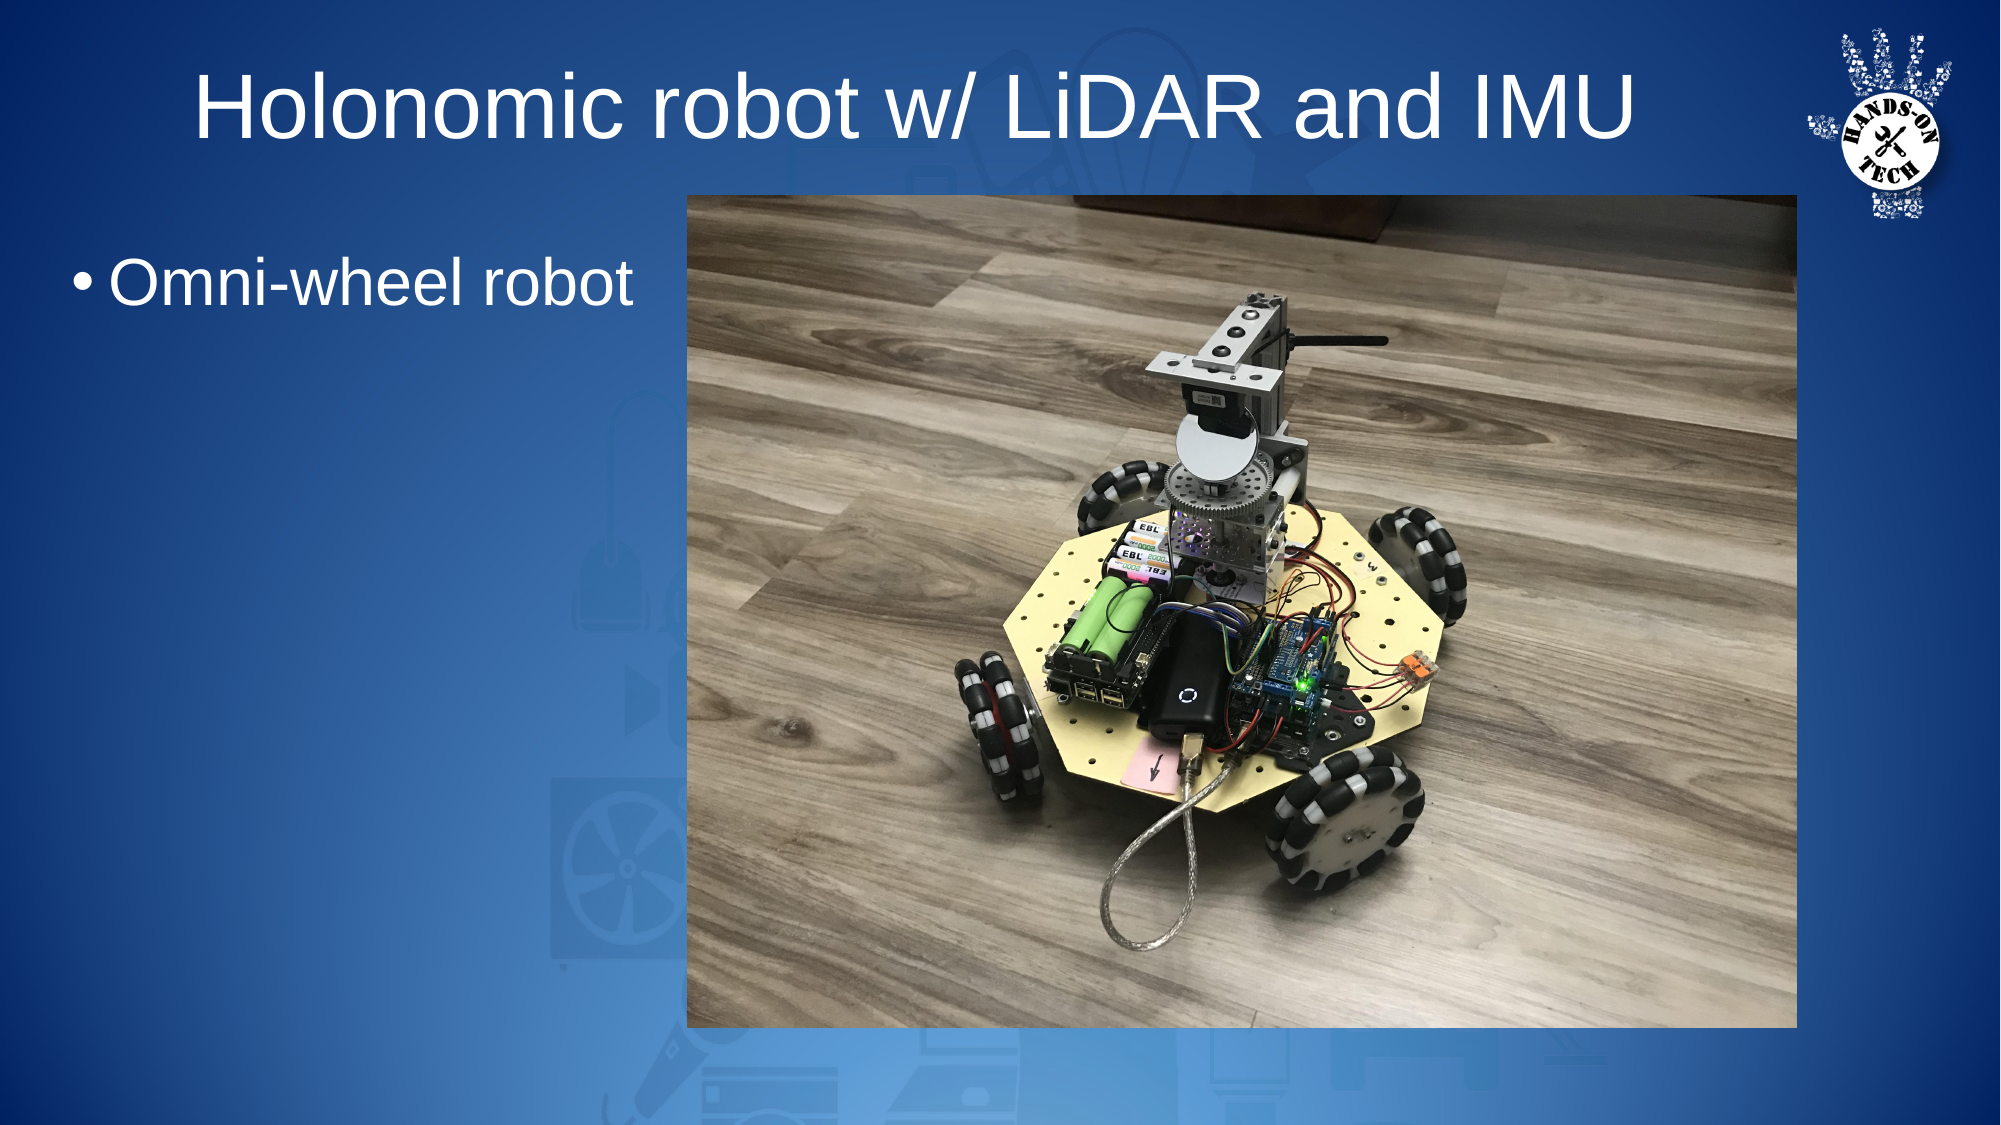

Holonomic robot w/ LiDAR and IMU
Omni-wheel robot